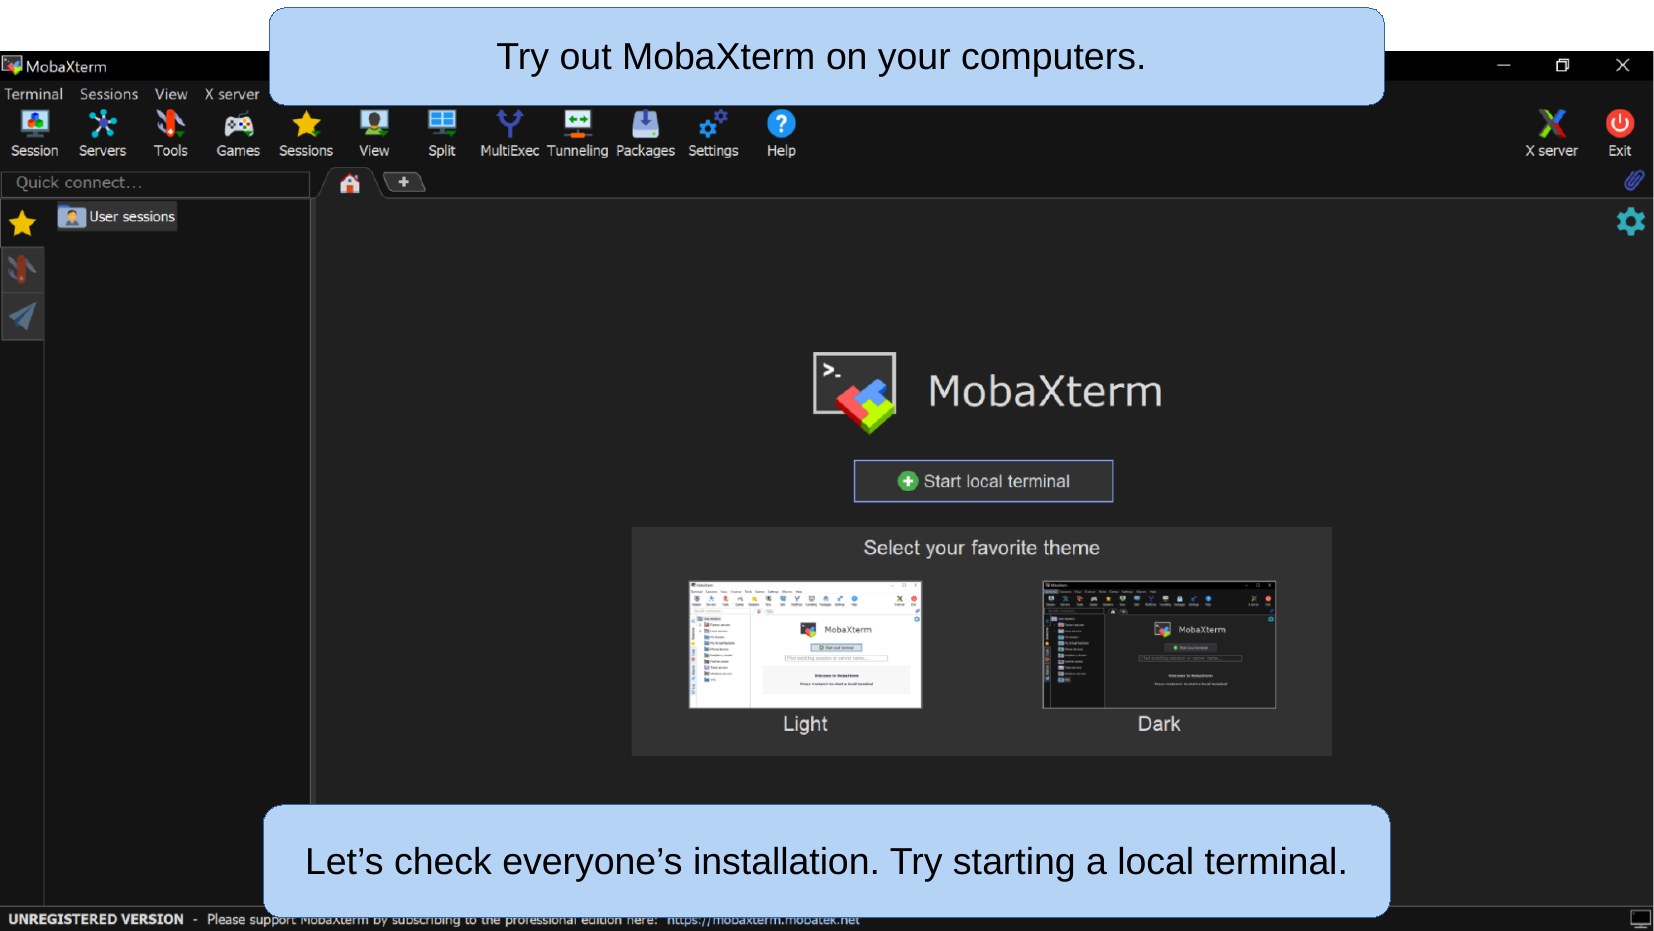

Try out MobaXterm on your computers.
Let’s check everyone’s installation. Try starting a local terminal.